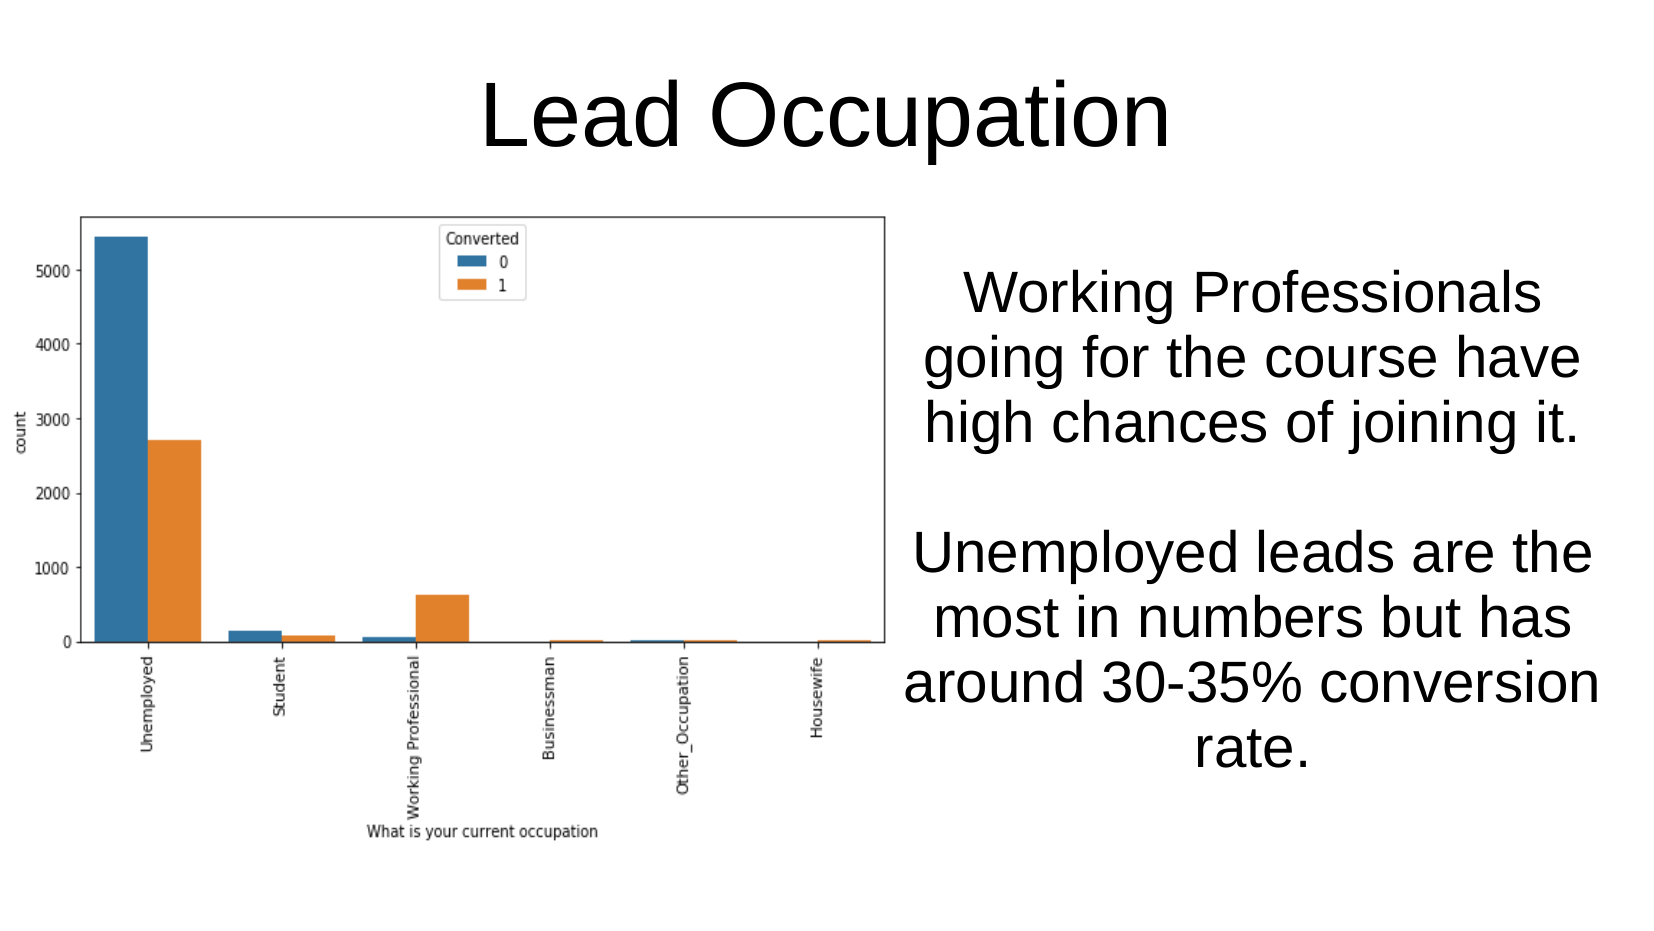

# Lead Occupation
Working Professionals going for the course have high chances of joining it.
Unemployed leads are the most in numbers but has around 30-35% conversion rate.